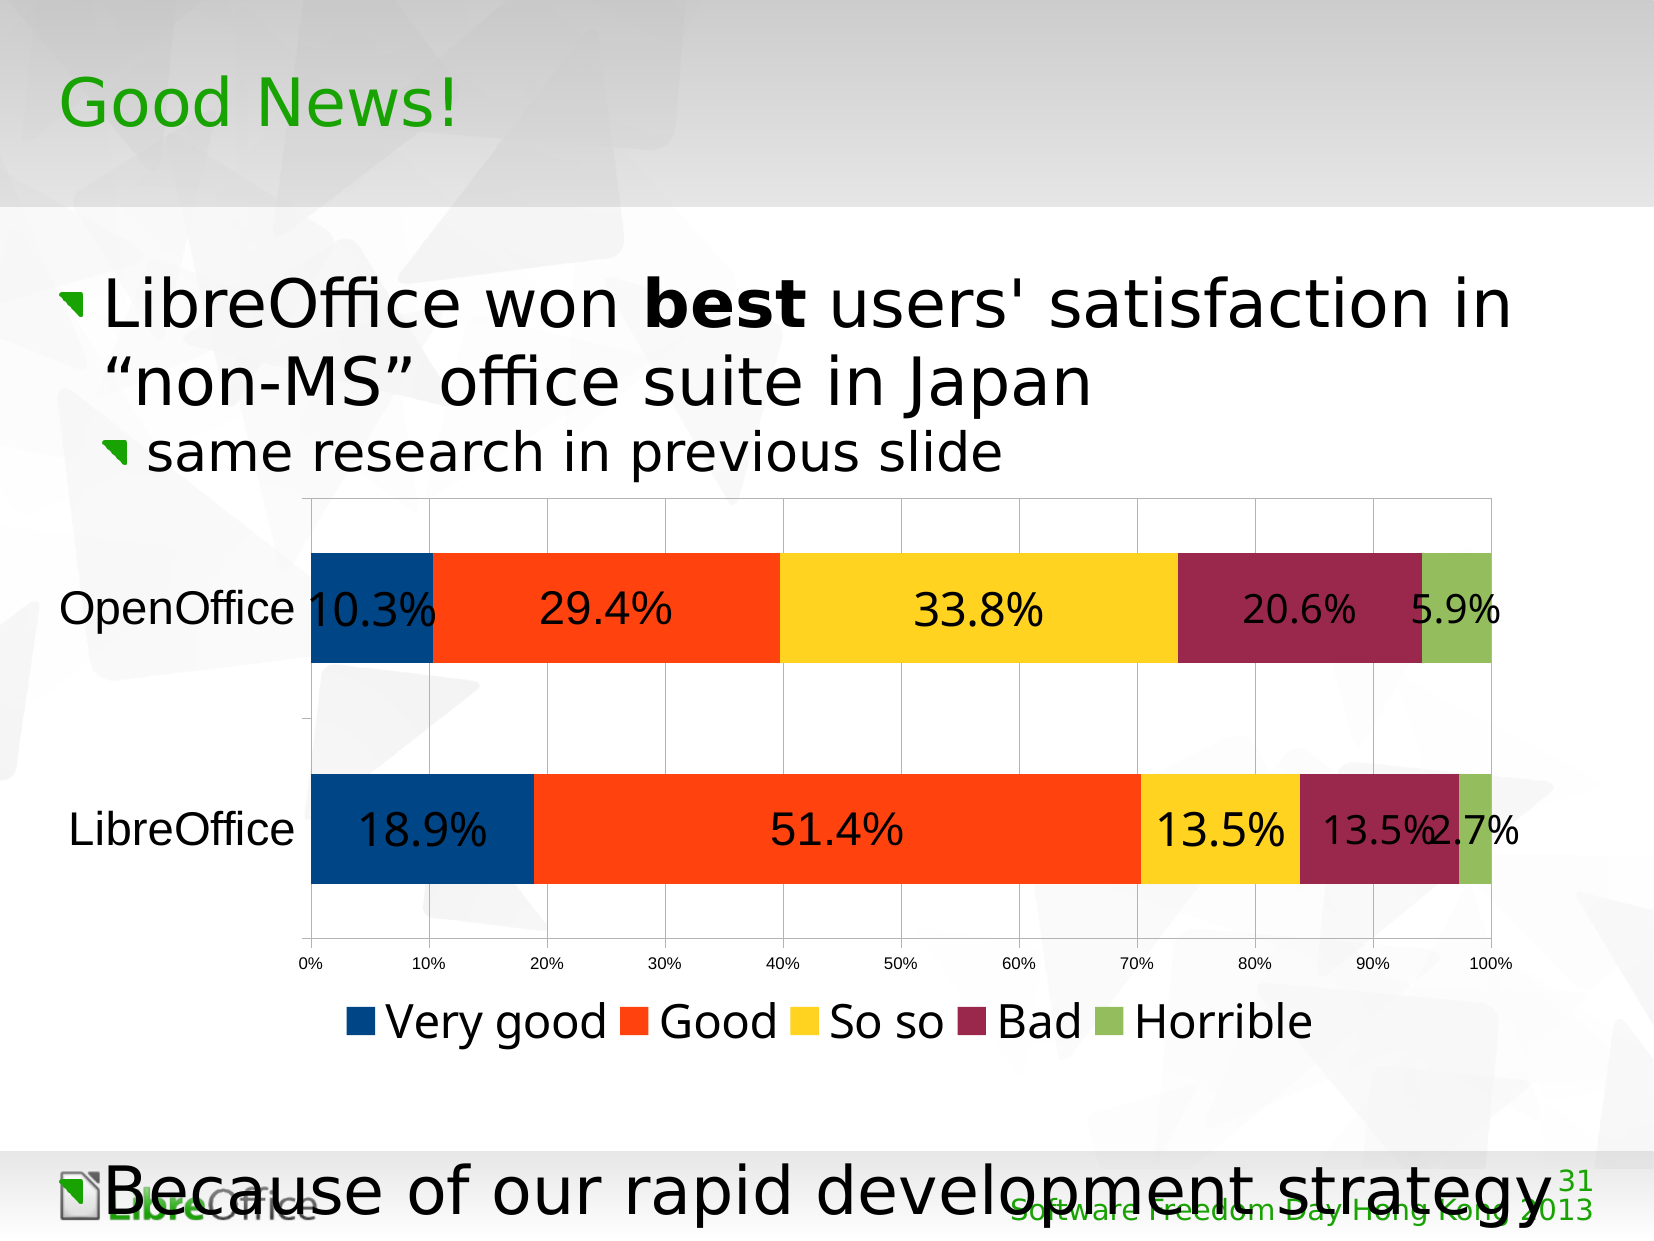

# Good News!
LibreOffice won best users' satisfaction in “non-MS” office suite in Japan
same research in previous slide
Because of our rapid development strategy
### Chart
| Category | Very good | Good | So so | Bad | Horrible |
|---|---|---|---|---|---|
| LibreOffice | 18.9 | 51.4 | 13.5 | 13.5 | 2.7 |
| OpenOffice | 10.3 | 29.4 | 33.8 | 20.6 | 5.9 |31
Software Freedom Day Hong Kong 2013